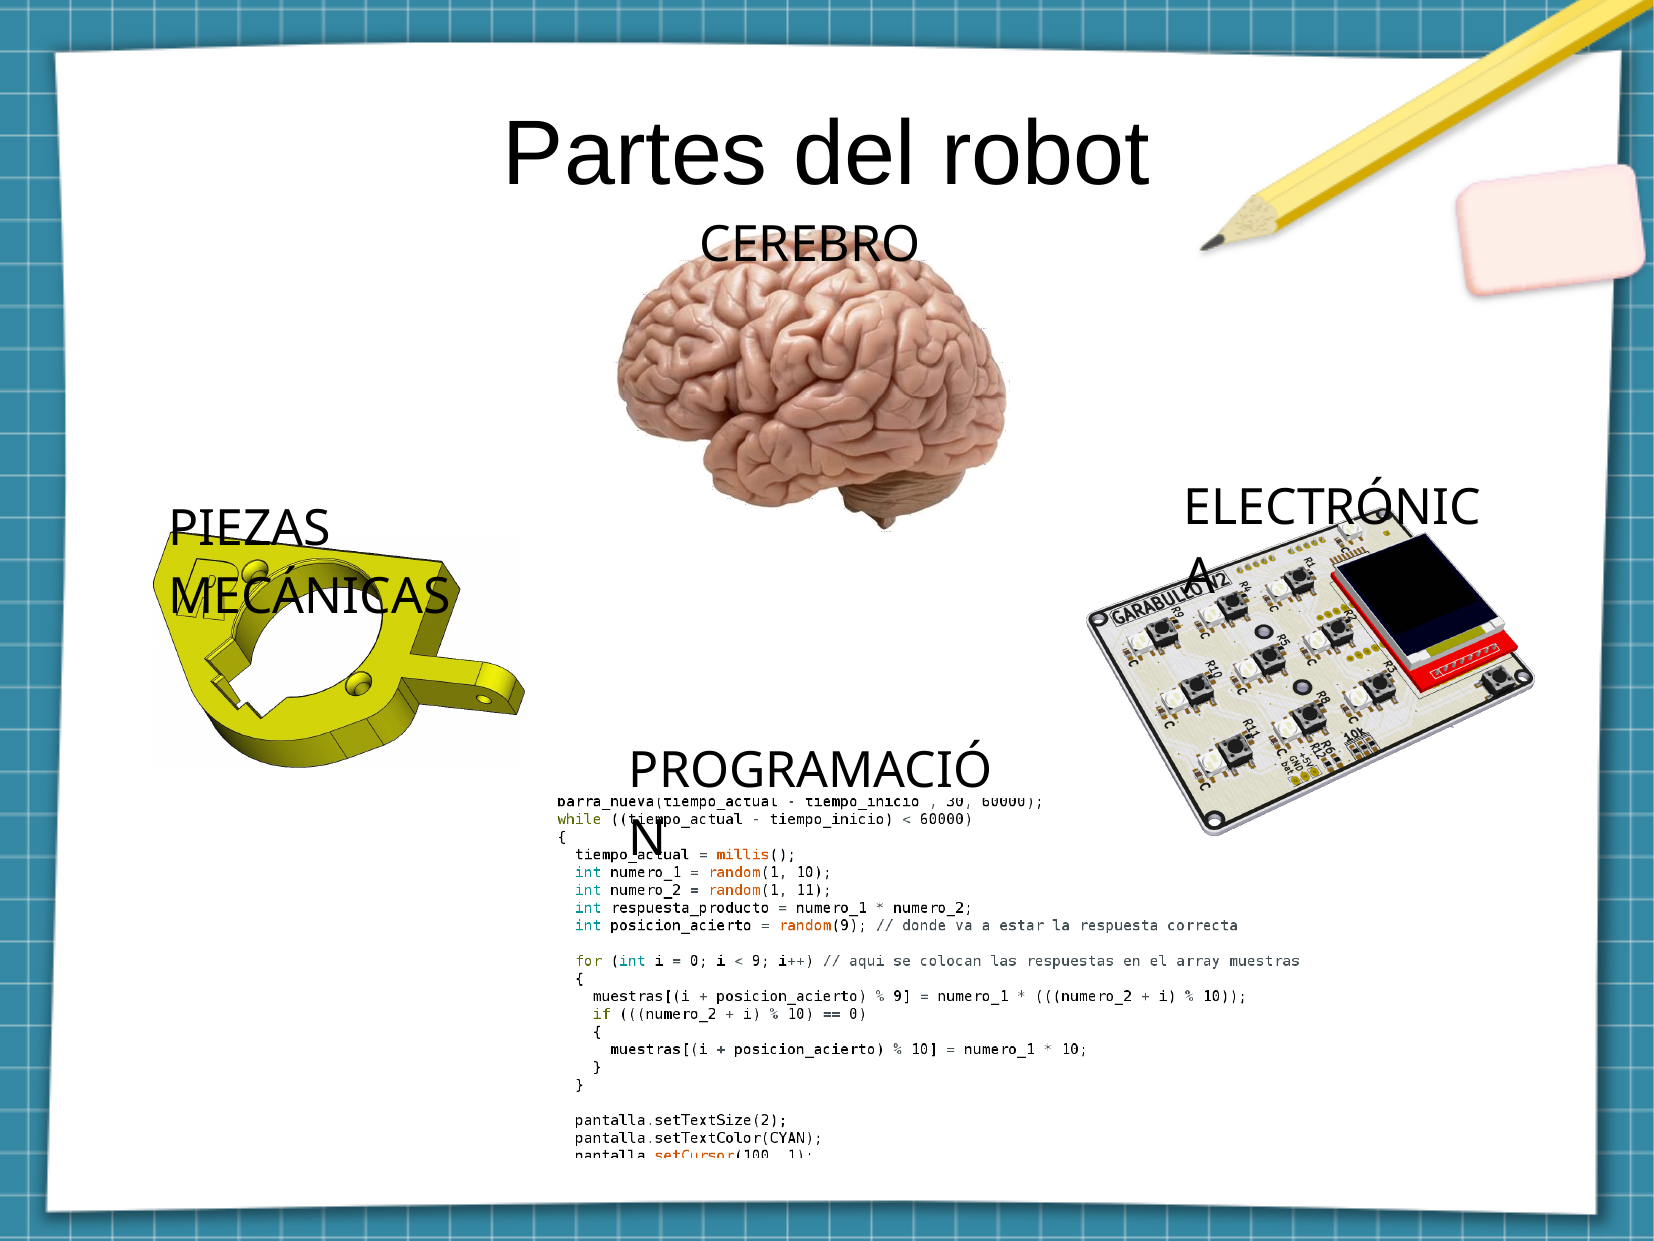

# Partes del robot
CEREBRO
ELECTRÓNICA
PIEZAS MECÁNICAS
PROGRAMACIÓN